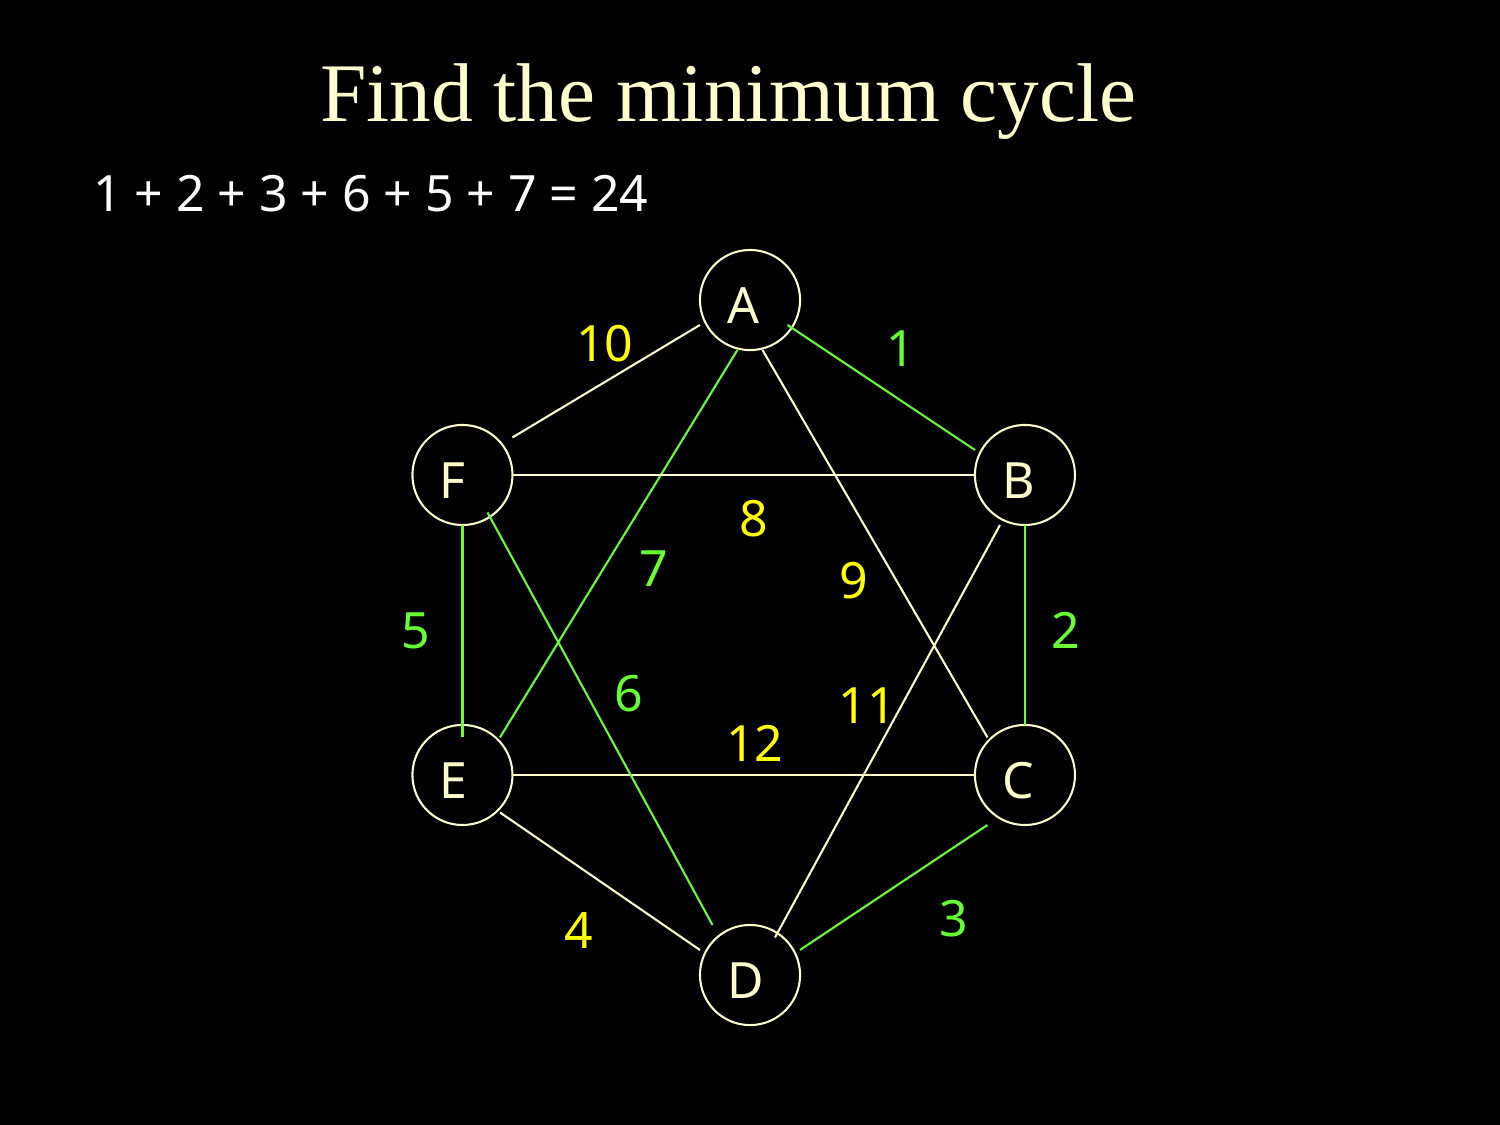

# Find the minimum cycle
1 + 2 + 3 + 6 + 5 + 7 = 24
A
10
1
F
B
8
7
9
5
2
6
11
12
E
C
3
4
D